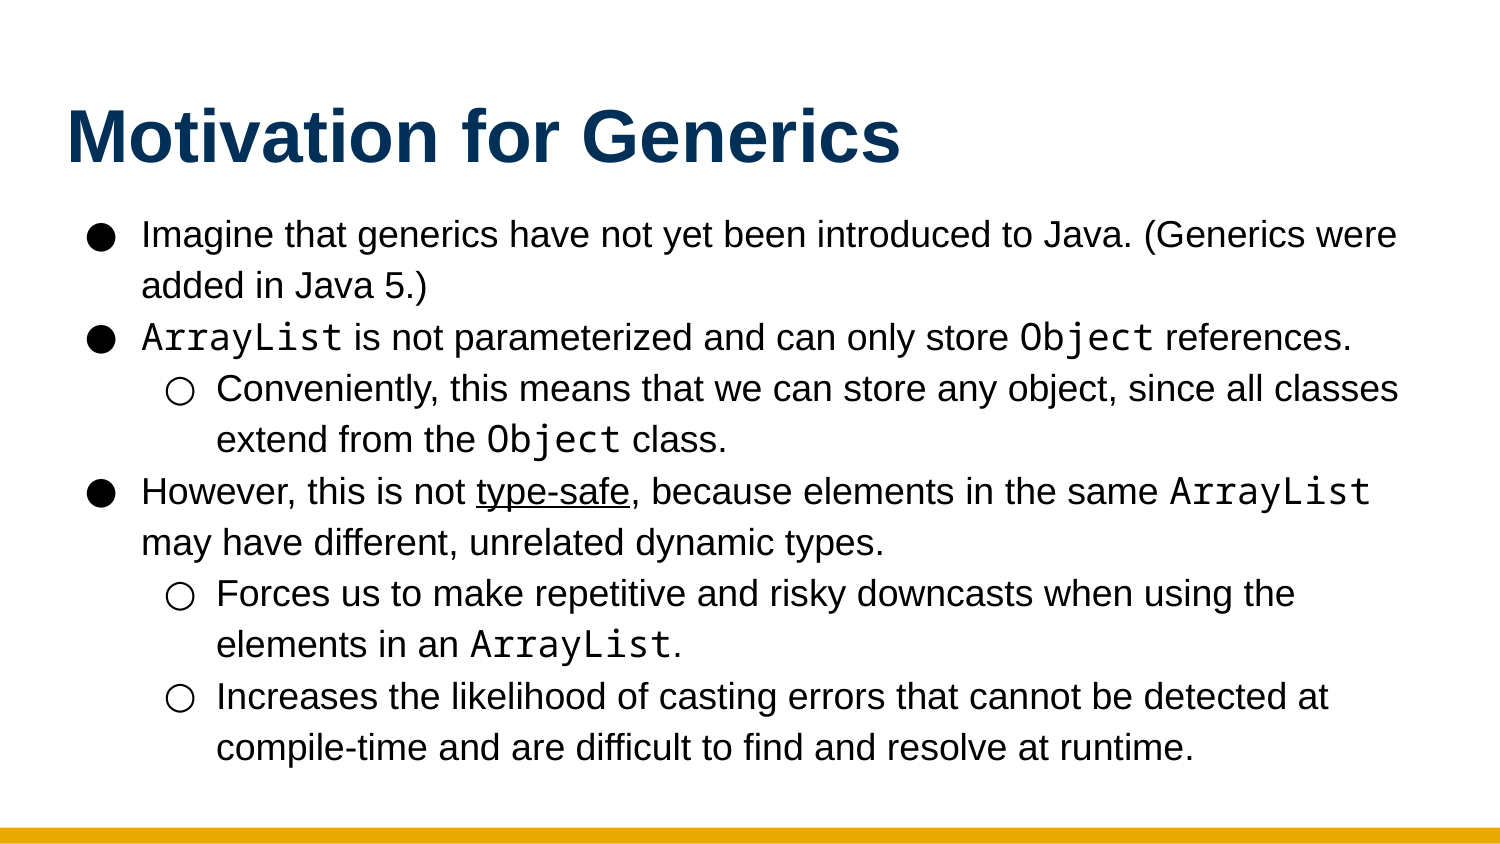

# Motivation for Generics
Imagine that generics have not yet been introduced to Java. (Generics were added in Java 5.)
ArrayList is not parameterized and can only store Object references.
Conveniently, this means that we can store any object, since all classes extend from the Object class.
However, this is not type-safe, because elements in the same ArrayList may have different, unrelated dynamic types.
Forces us to make repetitive and risky downcasts when using the elements in an ArrayList.
Increases the likelihood of casting errors that cannot be detected at compile-time and are difficult to find and resolve at runtime.